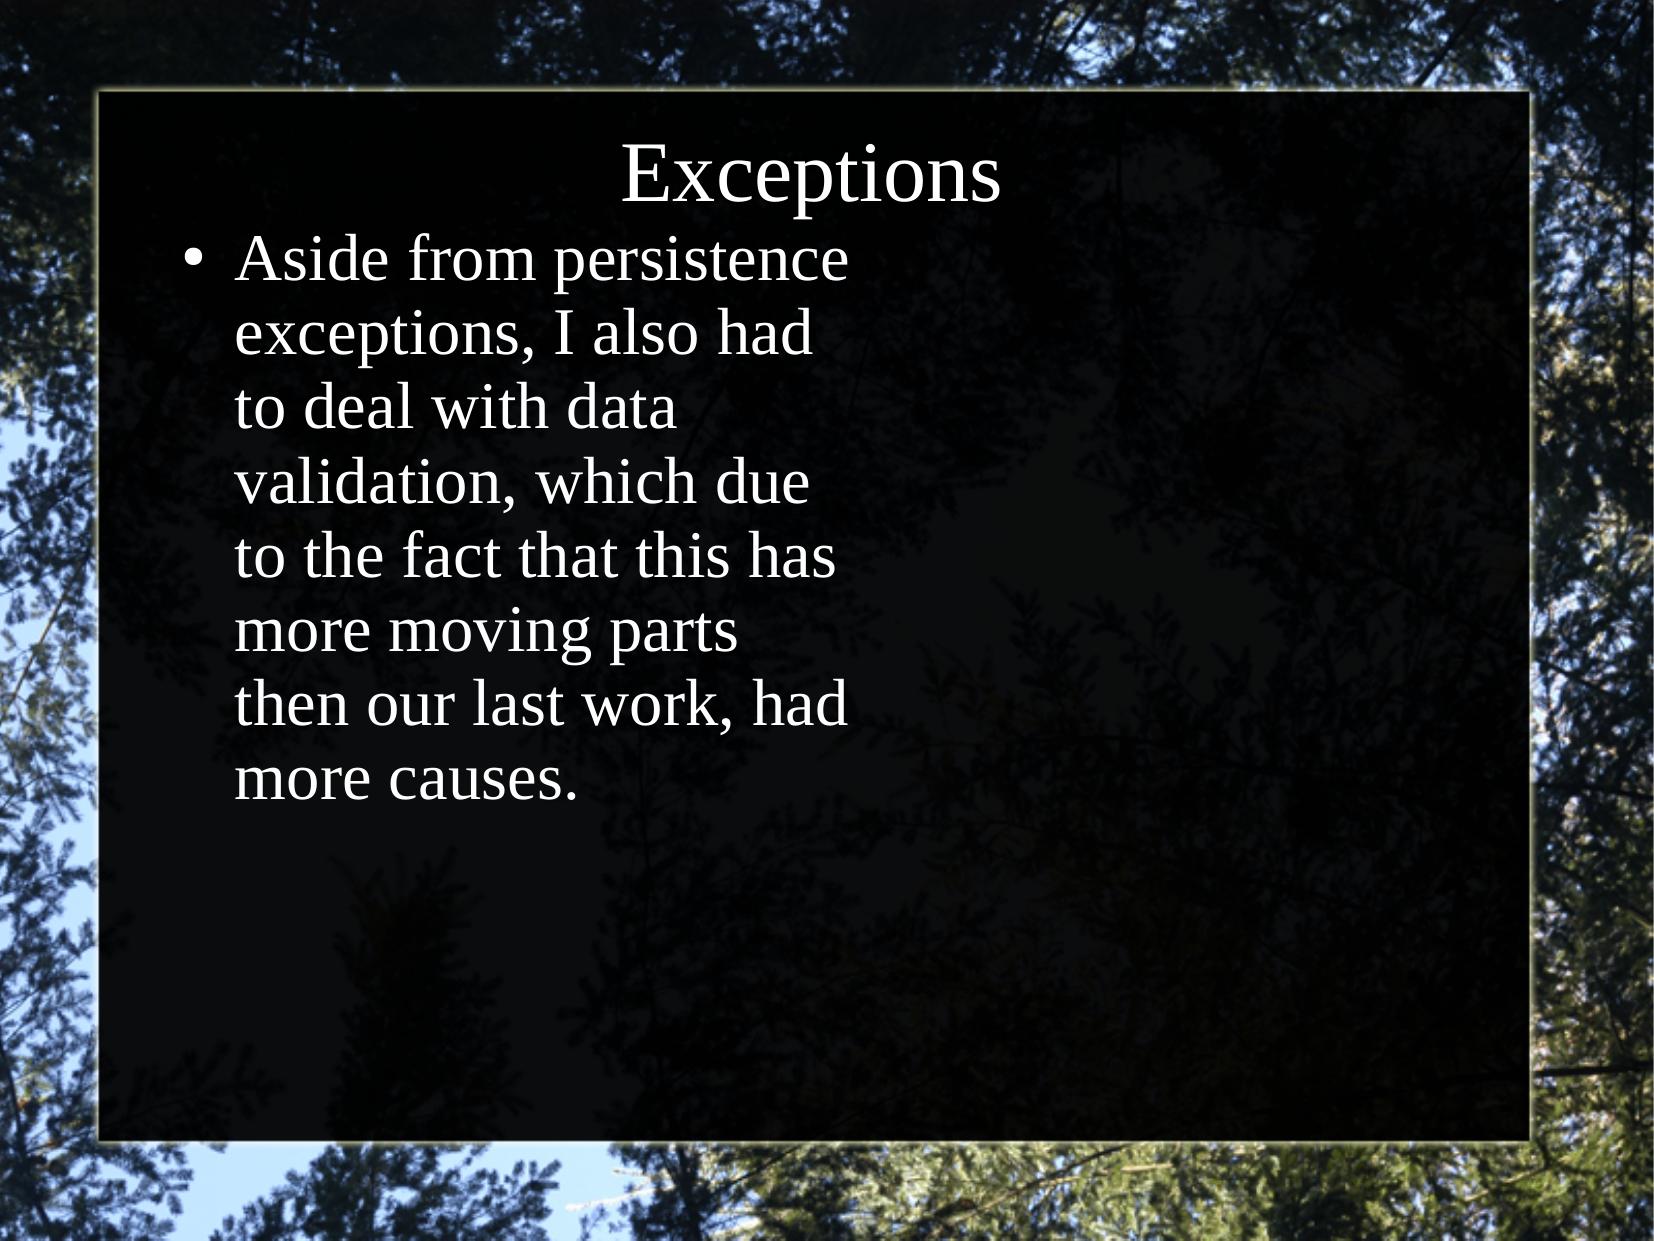

# Exceptions
Aside from persistence exceptions, I also had to deal with data validation, which due to the fact that this has more moving parts then our last work, had more causes.